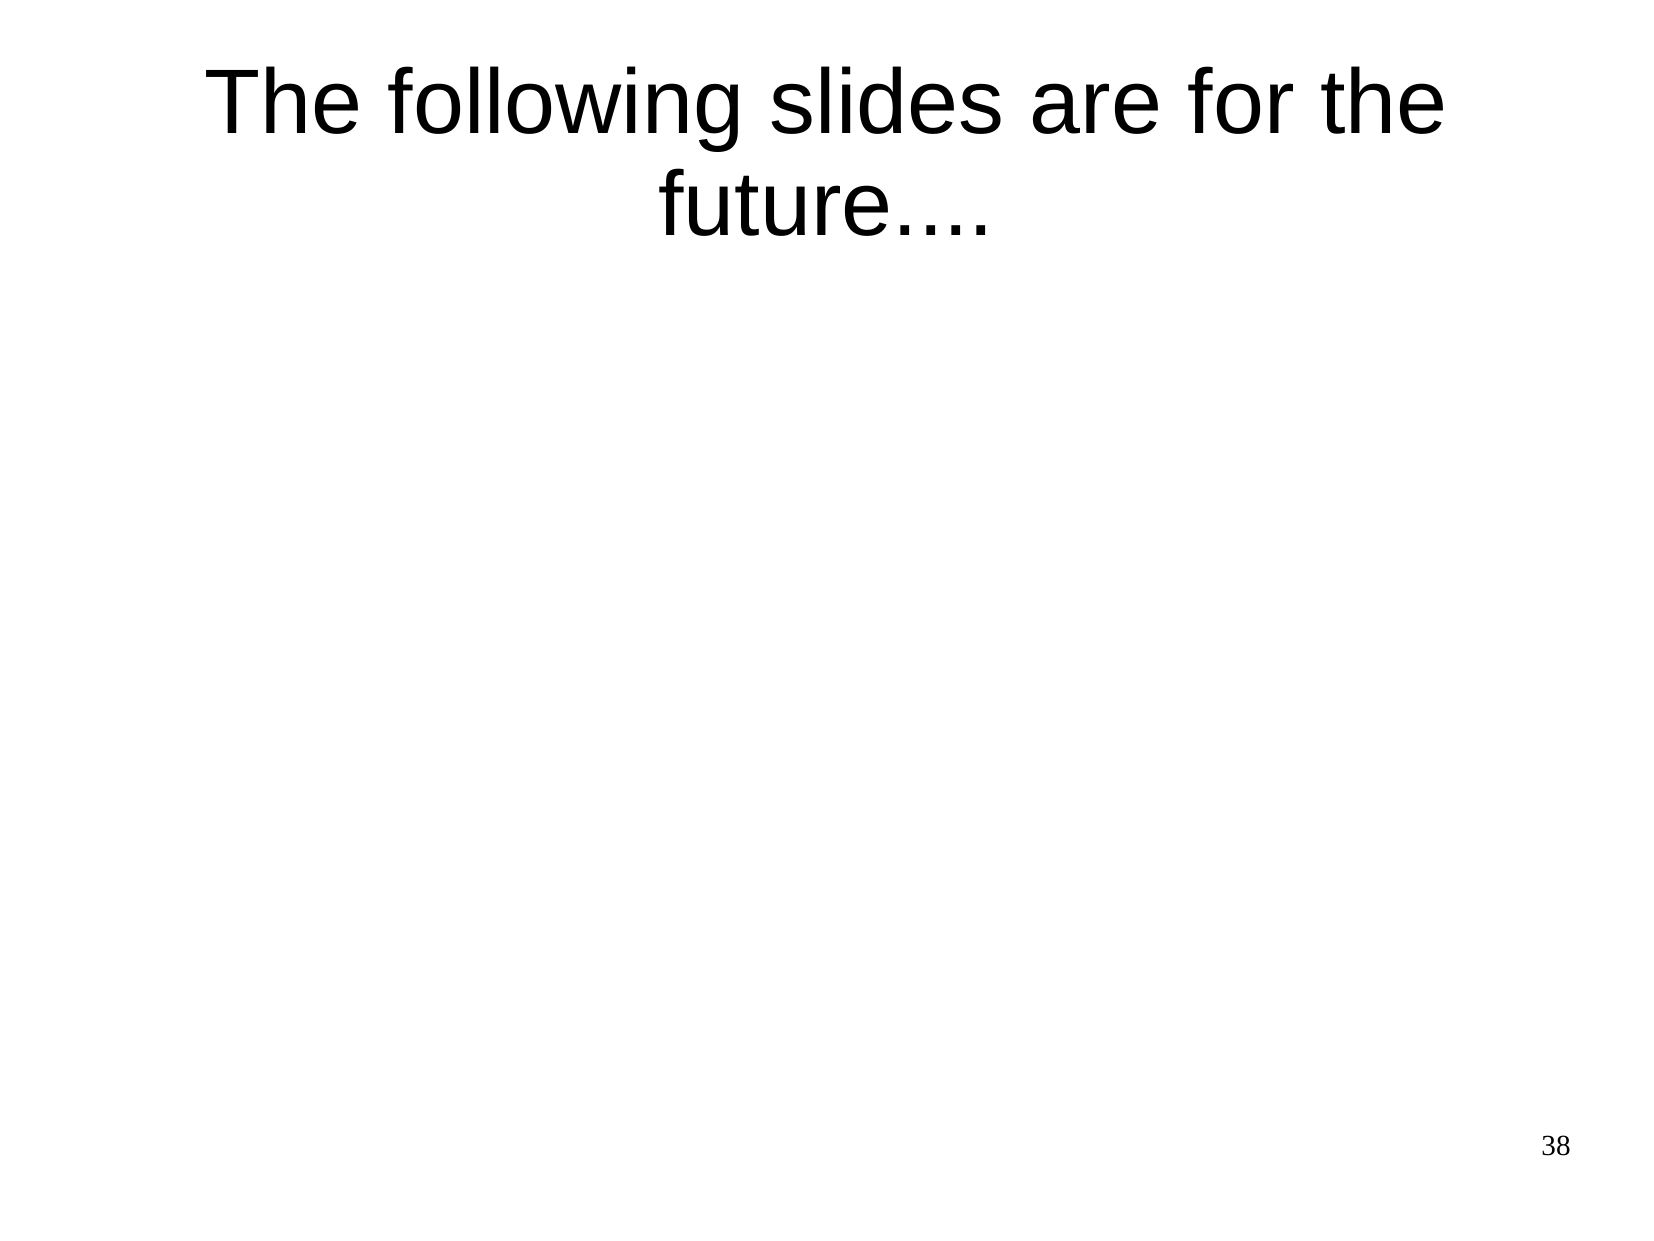

# The following slides are for the future....
38